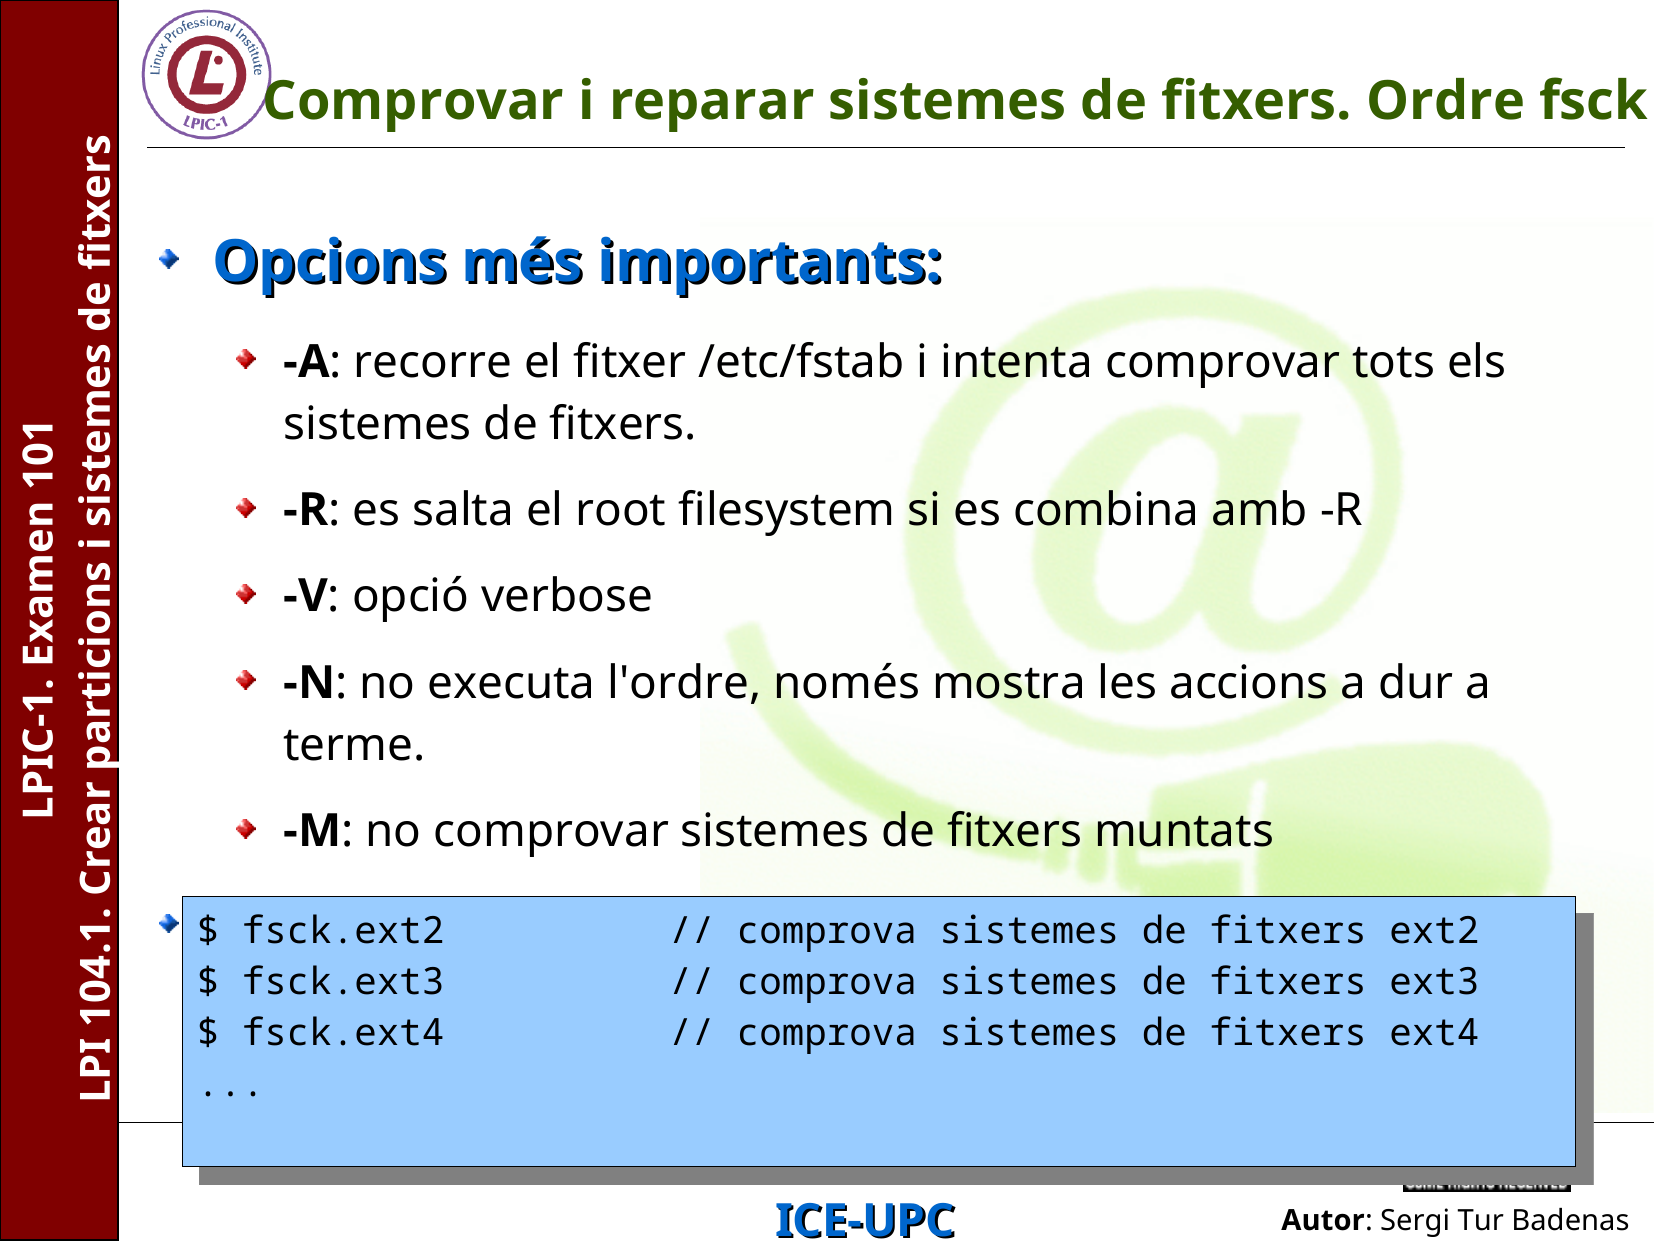

# Comprovar i reparar sistemes de fitxers. Ordre fsck
Opcions més importants:
-A: recorre el fitxer /etc/fstab i intenta comprovar tots els sistemes de fitxers.
-R: es salta el root filesystem si es combina amb -R
-V: opció verbose
-N: no executa l'ordre, només mostra les accions a dur a terme.
-M: no comprovar sistemes de fitxers muntats
Frontend que realment executa
$ fsck.ext2 // comprova sistemes de fitxers ext2
$ fsck.ext3 // comprova sistemes de fitxers ext3
$ fsck.ext4 // comprova sistemes de fitxers ext4
...